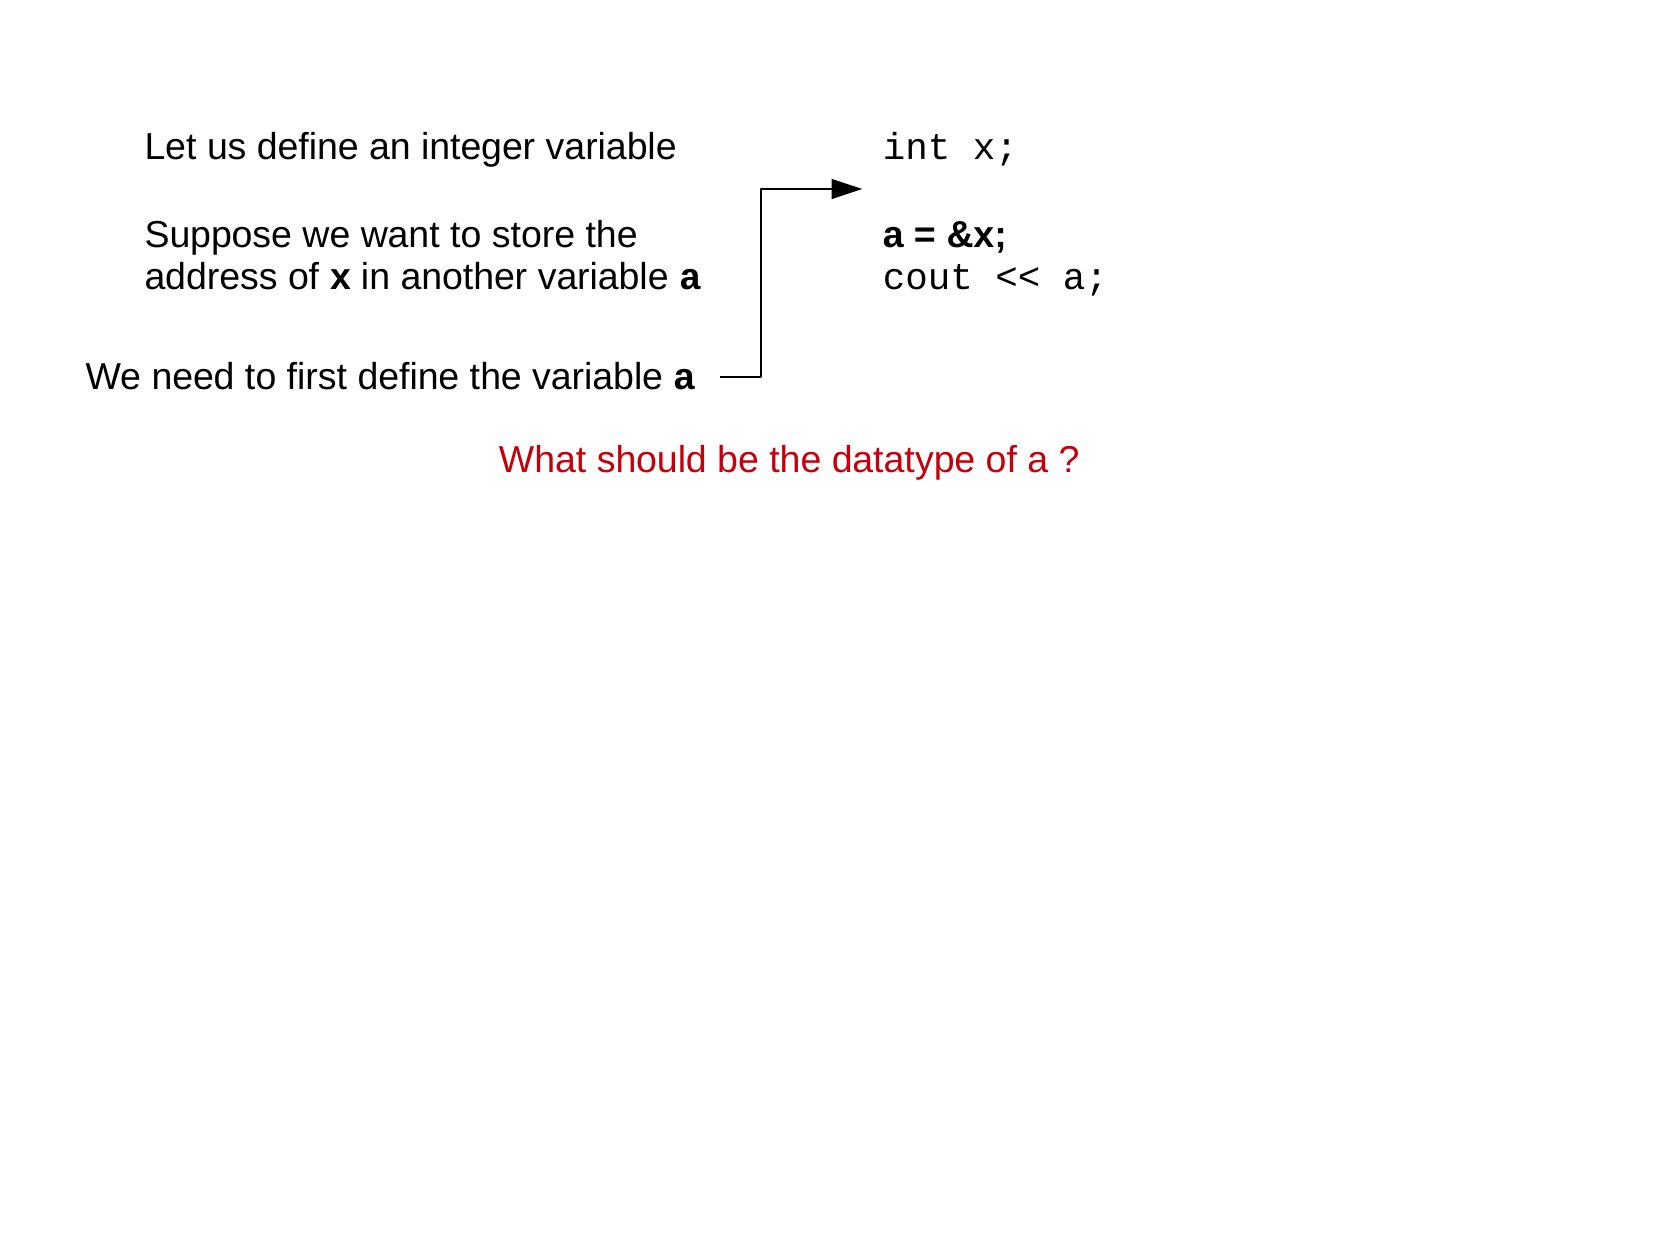

Let us define an integer variable			int x;
Suppose we want to store the				a = &x;
address of x in another variable a			cout << a;
We need to first define the variable a
What should be the datatype of a ?